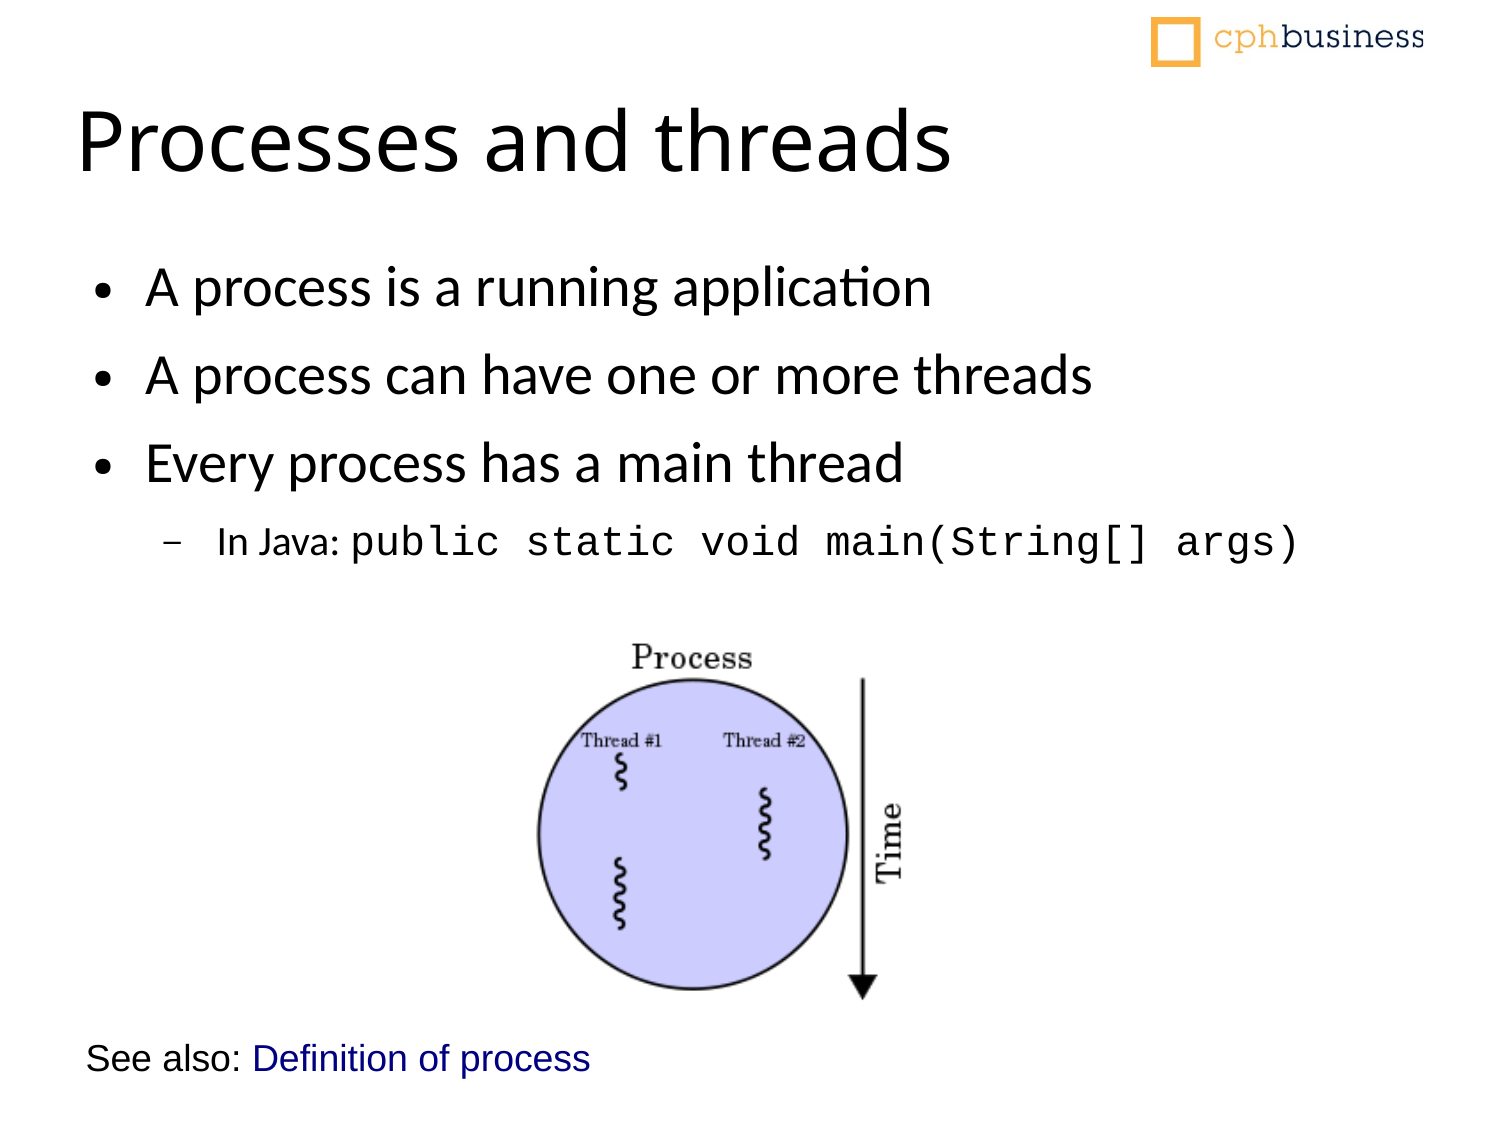

# Processes and threads
A process is a running application
A process can have one or more threads
Every process has a main thread
In Java: public static void main(String[] args)
See also: Definition of process